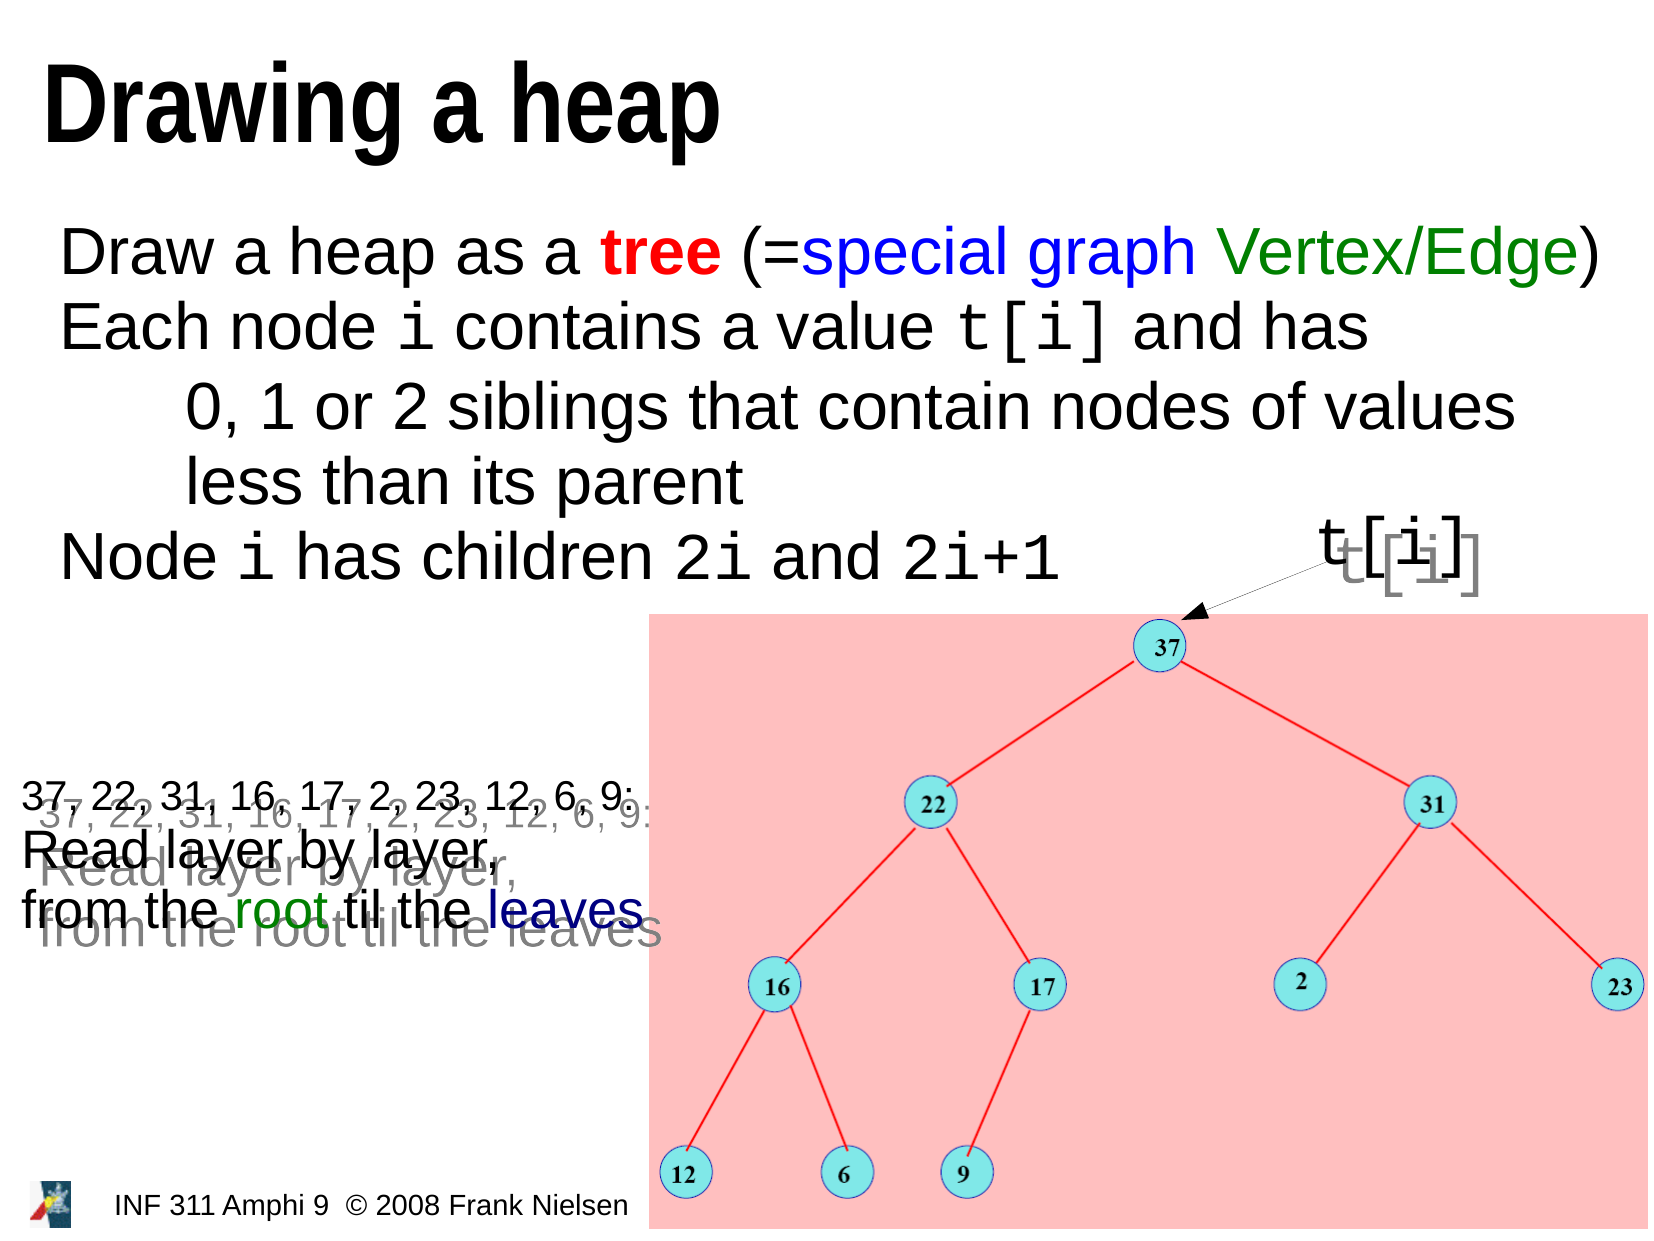

Drawing a heap
 Draw a heap as a tree (=special graph Vertex/Edge)
 Each node i contains a value t[i] and has
	0, 1 or 2 siblings that contain nodes of values
	less than its parent
 Node i has children 2i and 2i+1
t[i]
37, 22, 31, 16, 17, 2, 23, 12, 6, 9:
Read layer by layer,
from the root til the leaves